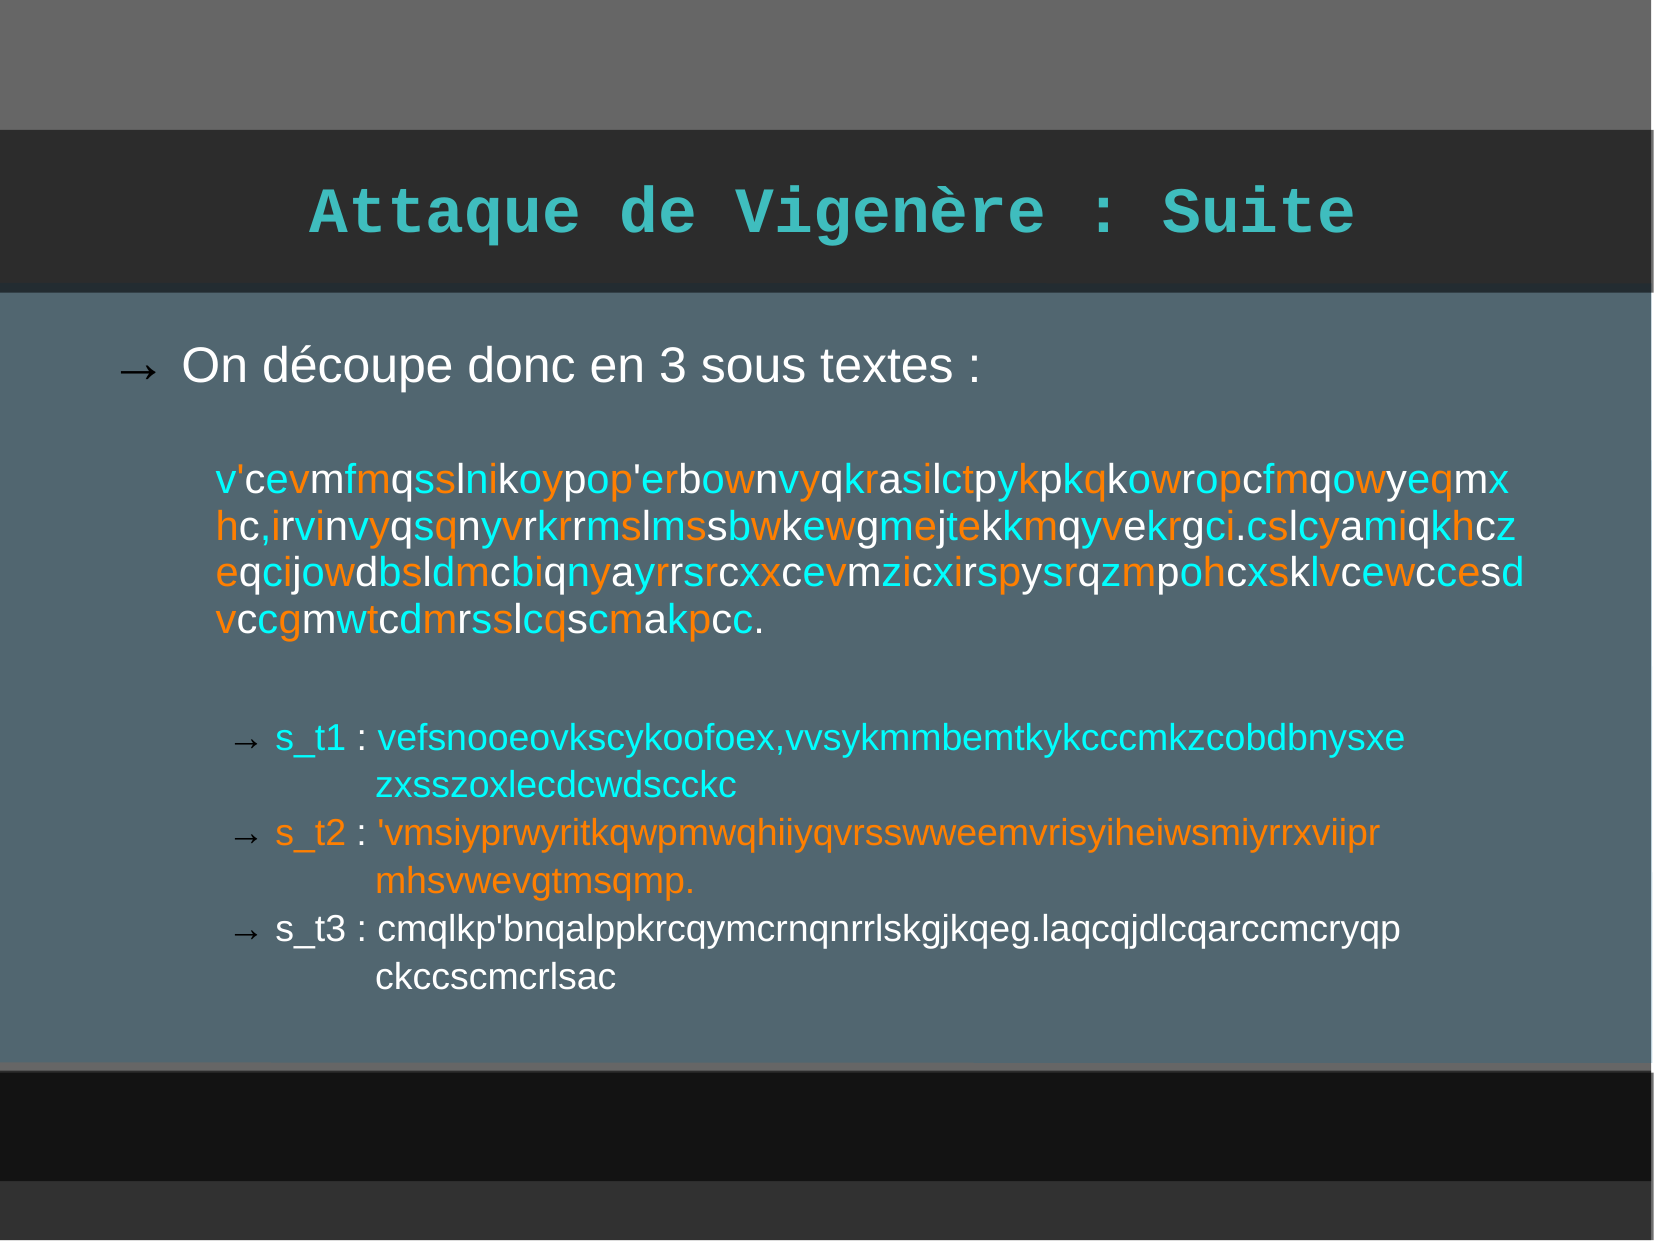

# Attaque de Vigenère : Suite
→ On découpe donc en 3 sous textes :
v'cevmfmqsslnikoypop'erbownvyqkrasilctpykpkqkowropcfmqowyeqmxhc,irvinvyqsqnyvrkrrmslmssbwkewgmejtekkmqyvekrgci.cslcyamiqkhczeqcijowdbsldmcbiqnyayrrsrcxxcevmzicxirspysrqzmpohcxsklvcewccesdvccgmwtcdmrsslcqscmakpcc.
→ s_t1 : vefsnooeovkscykoofoex,vvsykmmbemtkykcccmkzcobdbnysxe
		zxsszoxlecdcwdscckc
→ s_t2 : 'vmsiyprwyritkqwpmwqhiiyqvrsswweemvrisyiheiwsmiyrrxviipr
		mhsvwevgtmsqmp.
→ s_t3 : cmqlkp'bnqalppkrcqymcrnqnrrlskgjkqeg.laqcqjdlcqarccmcryqp
		ckccscmcrlsac
13